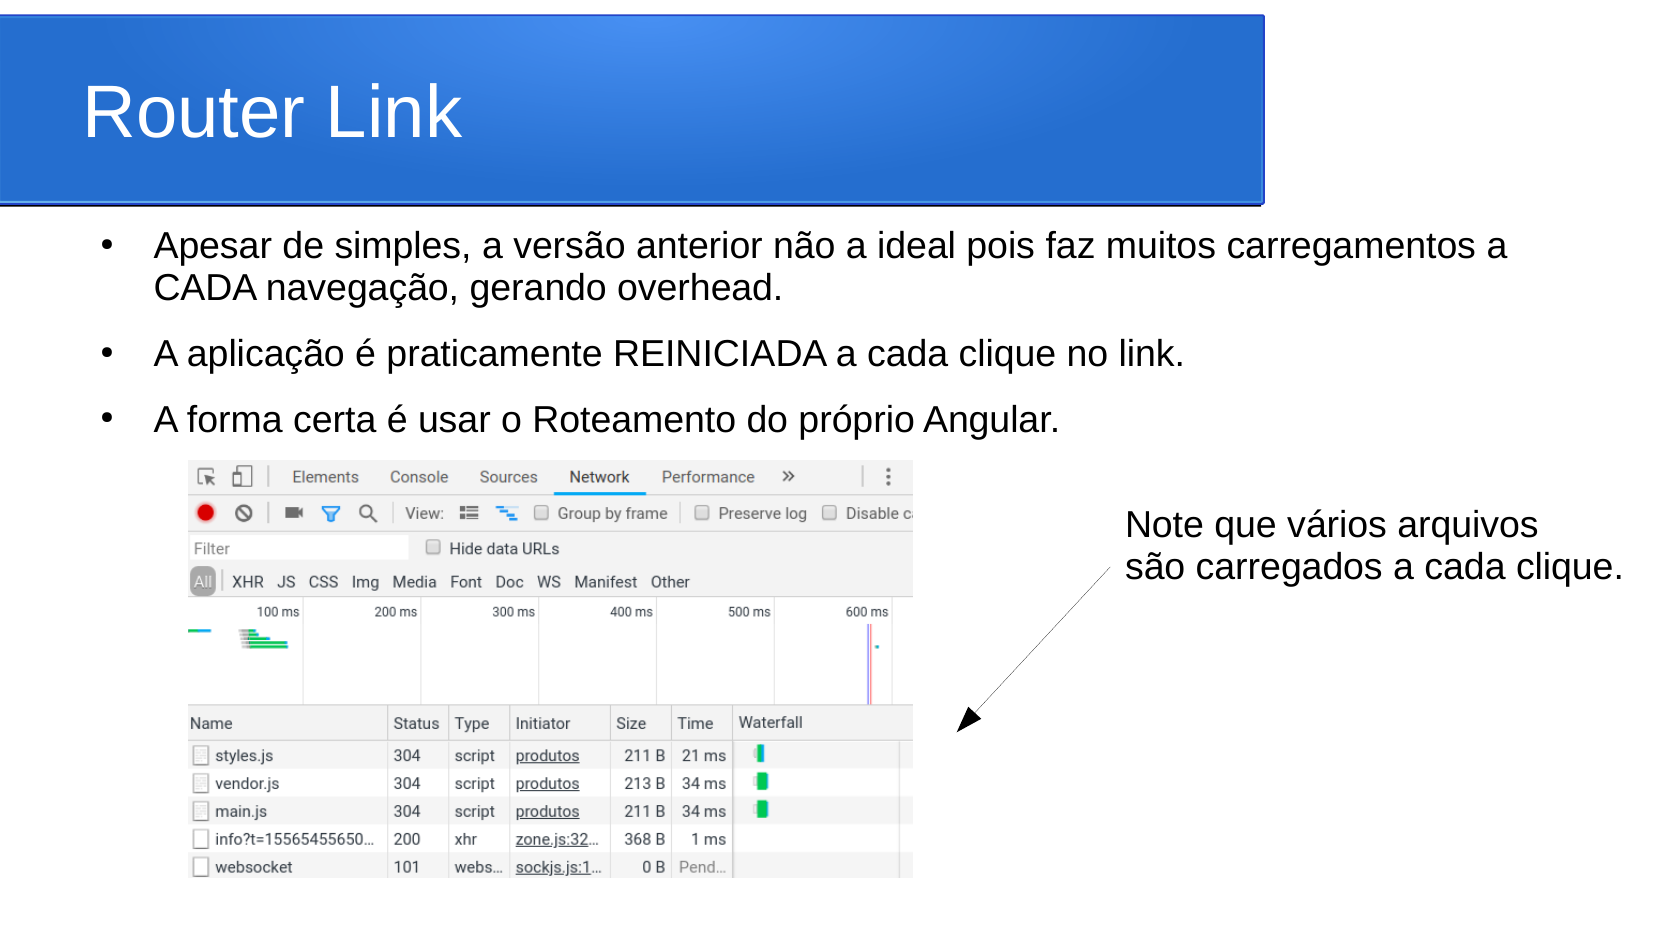

# Router Link
Apesar de simples, a versão anterior não a ideal pois faz muitos carregamentos a CADA navegação, gerando overhead.
A aplicação é praticamente REINICIADA a cada clique no link.
A forma certa é usar o Roteamento do próprio Angular.
Note que vários arquivos
são carregados a cada clique.